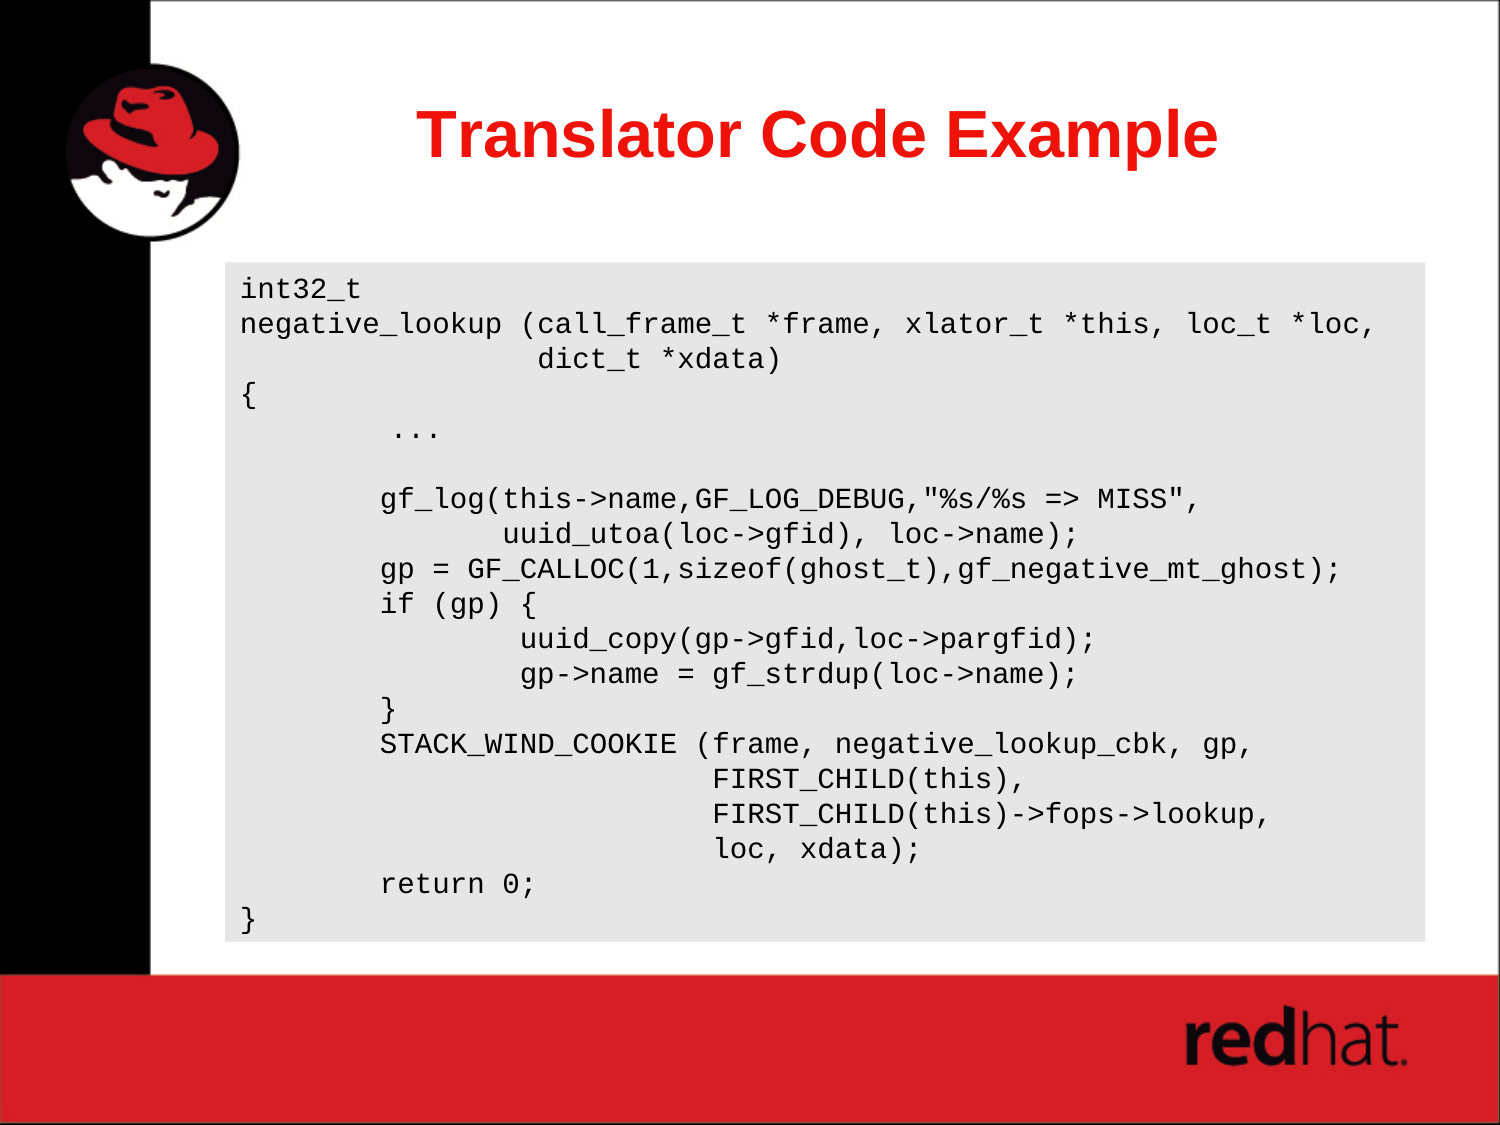

# Translator Code Example
int32_t
negative_lookup (call_frame_t *frame, xlator_t *this, loc_t *loc,
 dict_t *xdata)
{
	...
 gf_log(this->name,GF_LOG_DEBUG,"%s/%s => MISS",
 uuid_utoa(loc->gfid), loc->name);
 gp = GF_CALLOC(1,sizeof(ghost_t),gf_negative_mt_ghost);
 if (gp) {
 uuid_copy(gp->gfid,loc->pargfid);
 gp->name = gf_strdup(loc->name);
 }
 STACK_WIND_COOKIE (frame, negative_lookup_cbk, gp,
 FIRST_CHILD(this),
 FIRST_CHILD(this)->fops->lookup,
 loc, xdata);
 return 0;
}